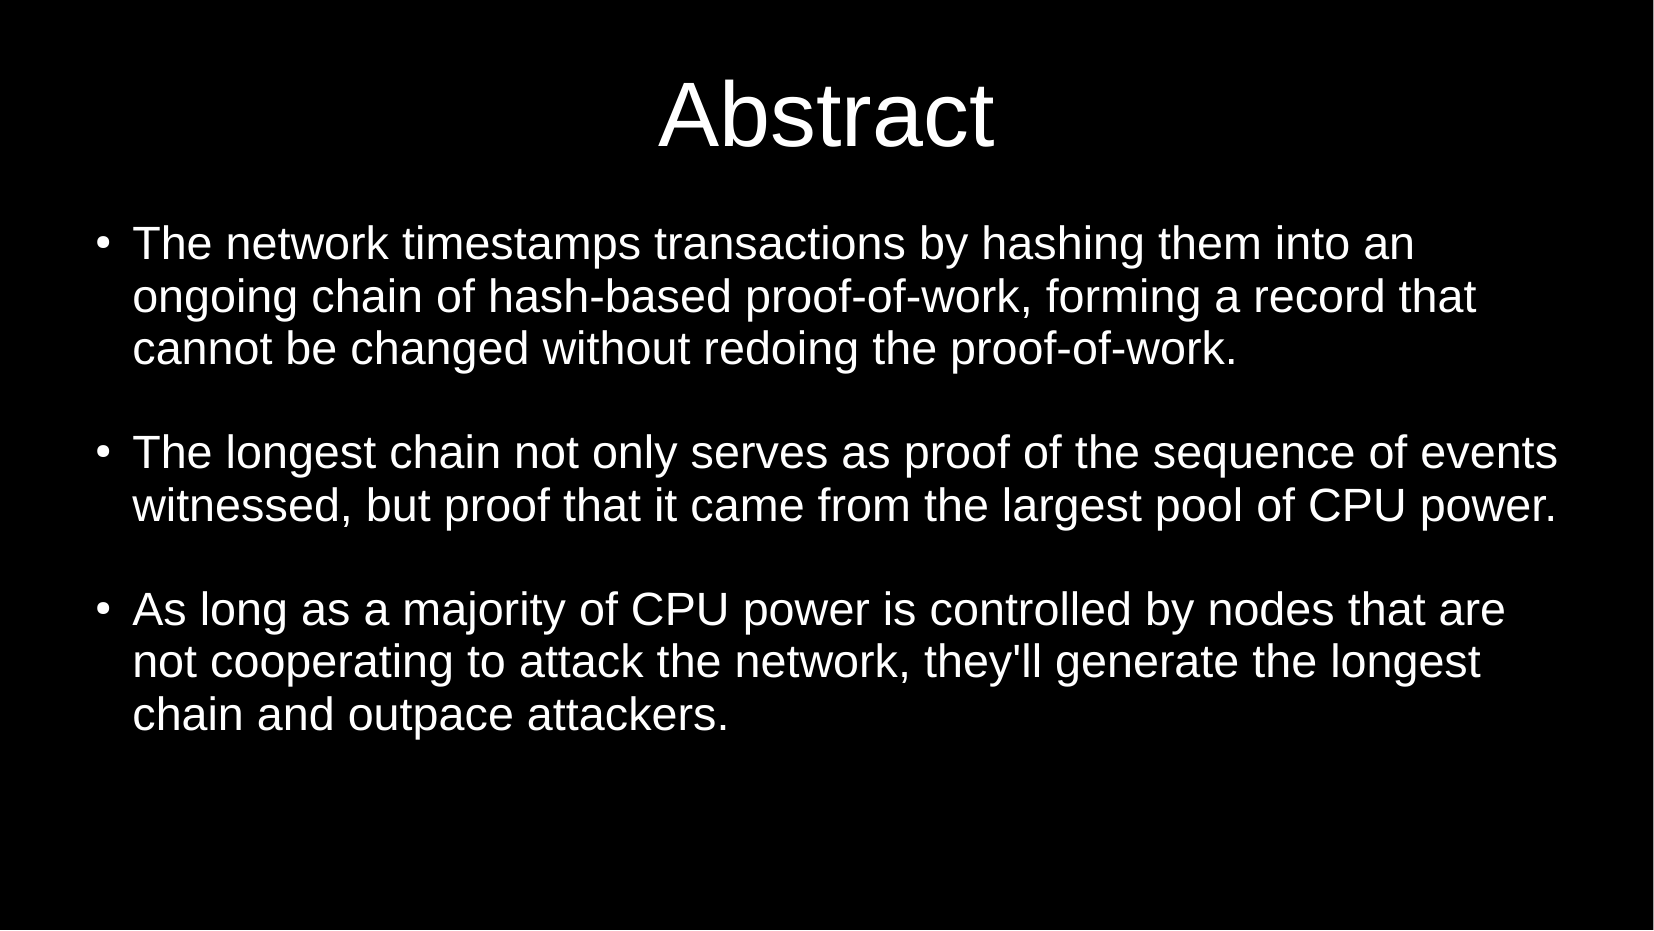

# Abstract
The network timestamps transactions by hashing them into an ongoing chain of hash-based proof-of-work, forming a record that cannot be changed without redoing the proof-of-work.
The longest chain not only serves as proof of the sequence of events witnessed, but proof that it came from the largest pool of CPU power.
As long as a majority of CPU power is controlled by nodes that are not cooperating to attack the network, they'll generate the longest chain and outpace attackers.